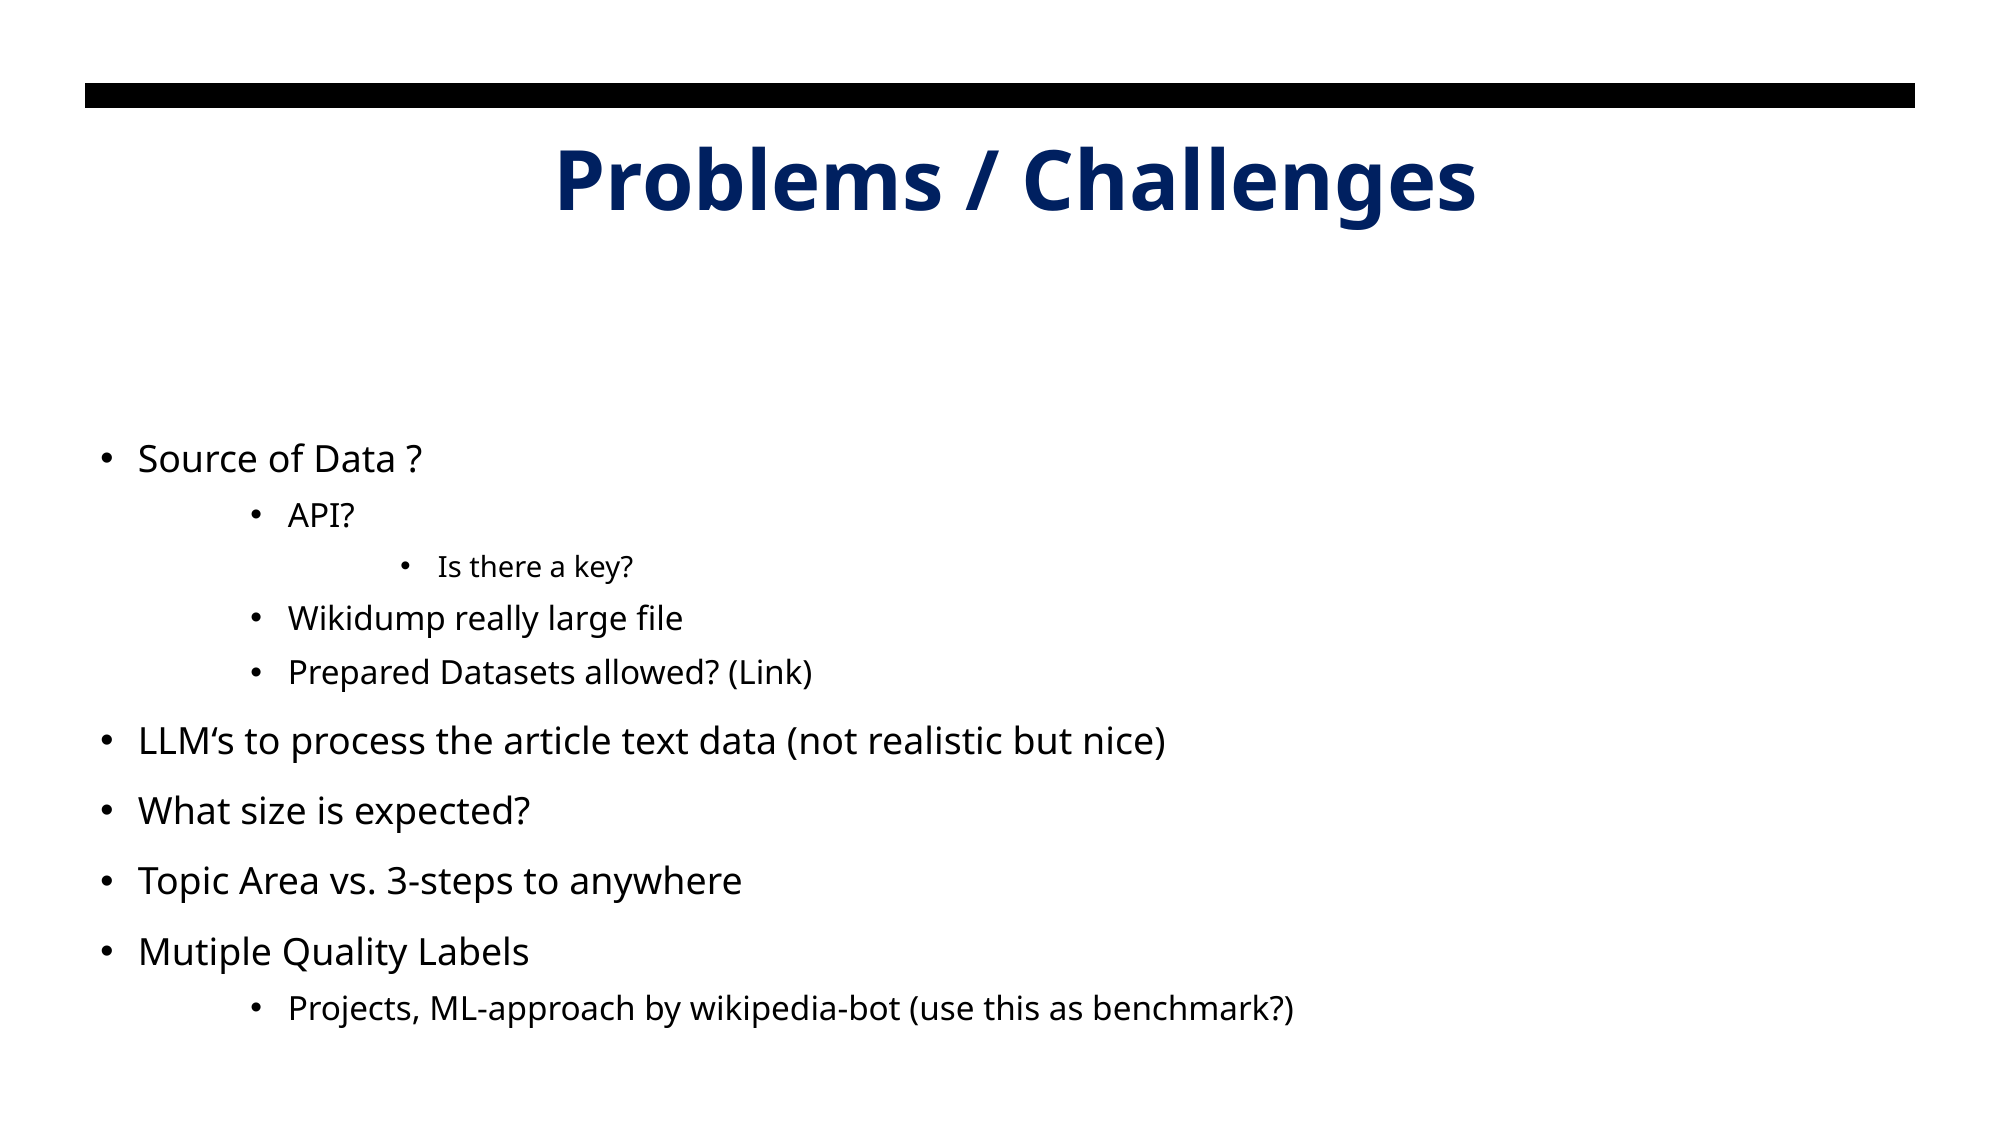

# Problems / Challenges
Source of Data ?
API?
Is there a key?
Wikidump really large file
Prepared Datasets allowed? (Link)
LLM‘s to process the article text data (not realistic but nice)
What size is expected?
Topic Area vs. 3-steps to anywhere
Mutiple Quality Labels
Projects, ML-approach by wikipedia-bot (use this as benchmark?)